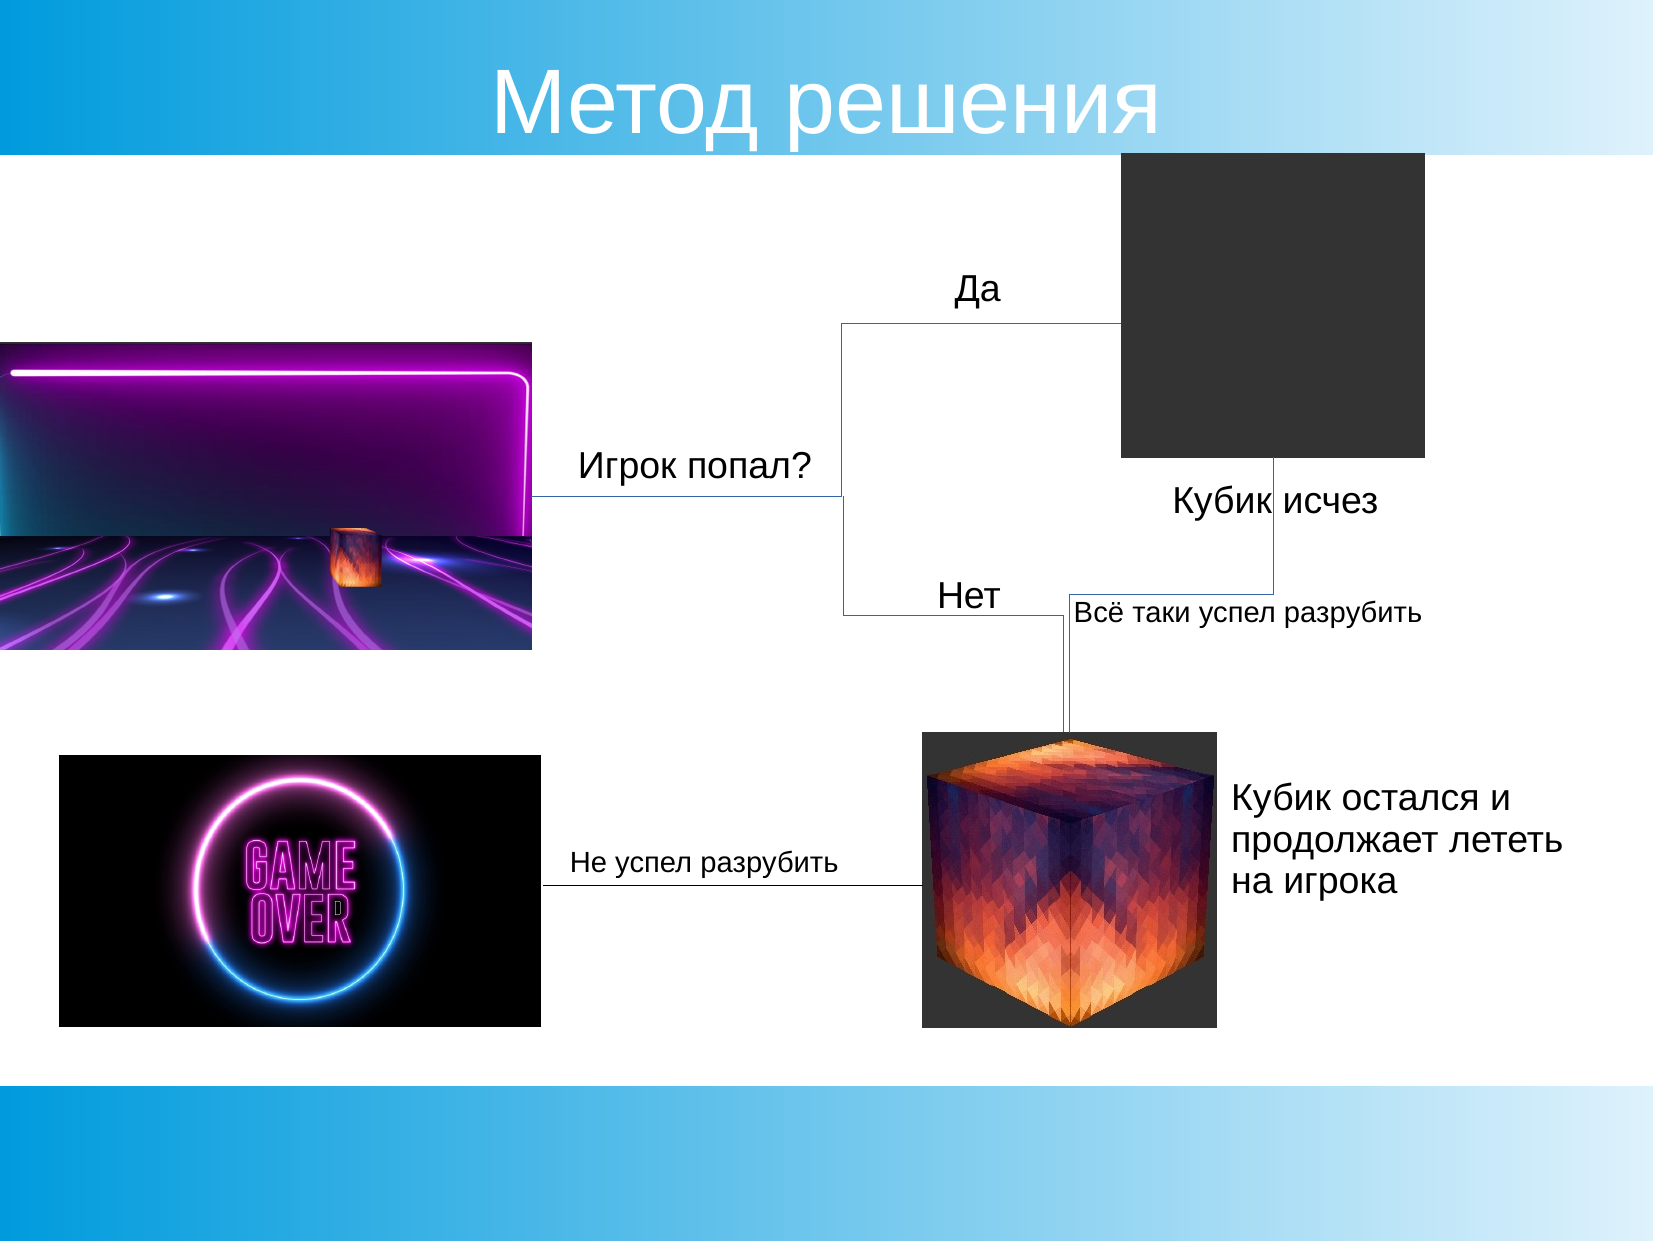

# Метод решения
Да
Игрок попал?
Кубик исчез
Нет
Всё таки успел разрубить
Кубик остался и
продолжает лететь
на игрока
Не успел разрубить